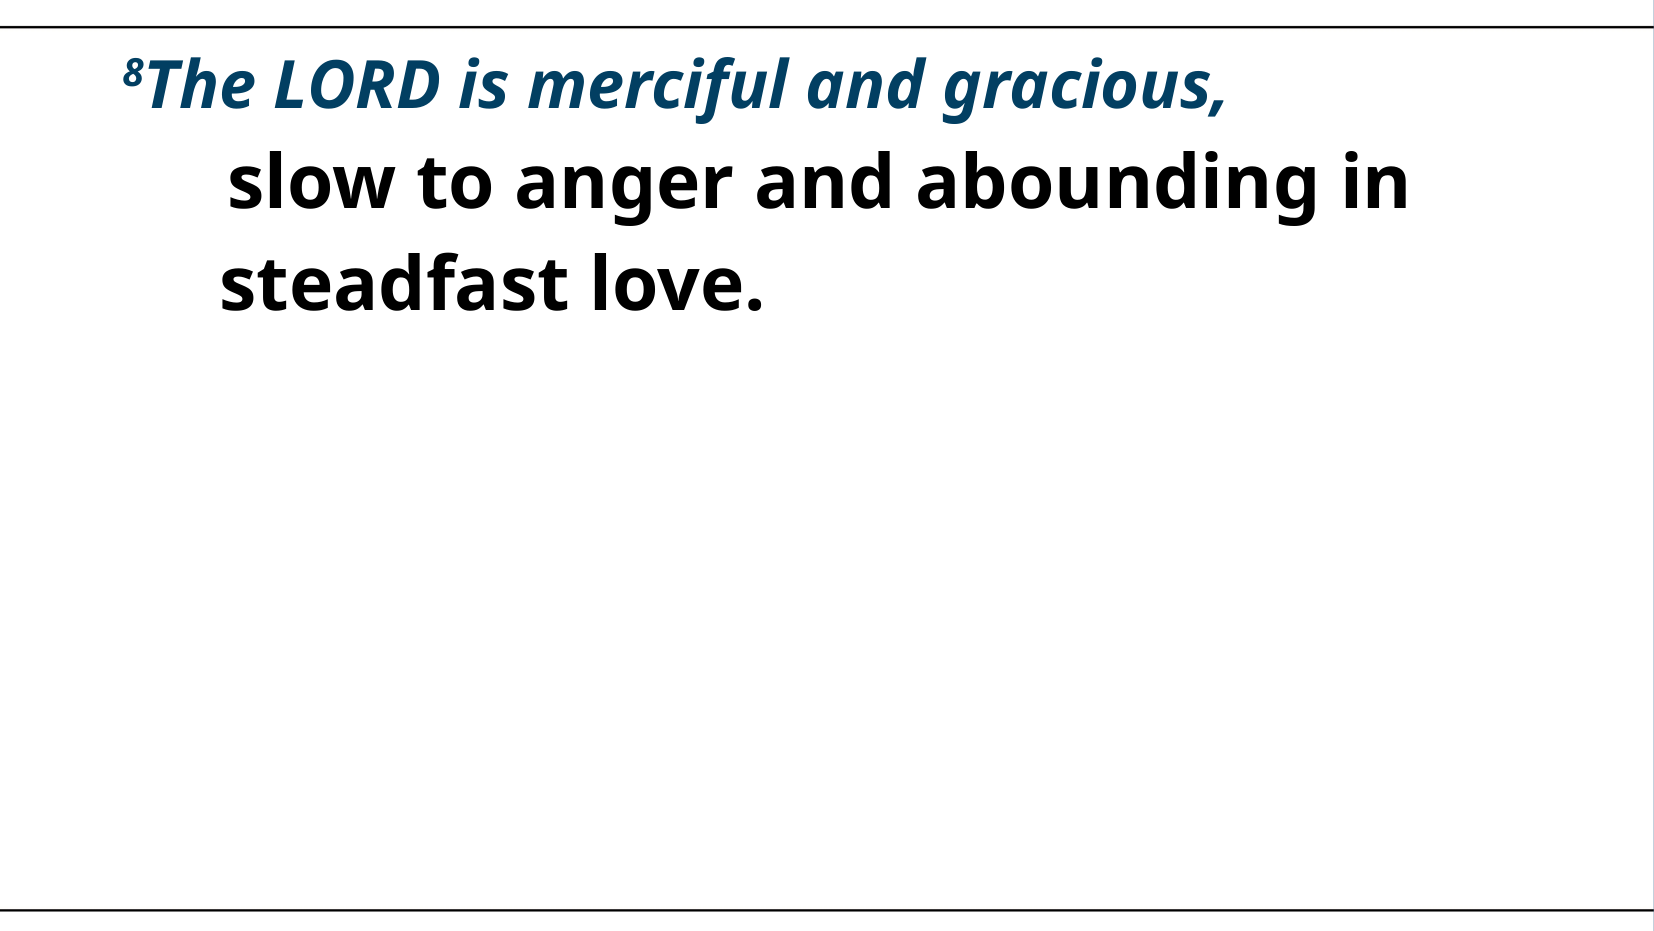

8The LORD is merciful and gracious,
 slow to anger and abounding in
 steadfast love.